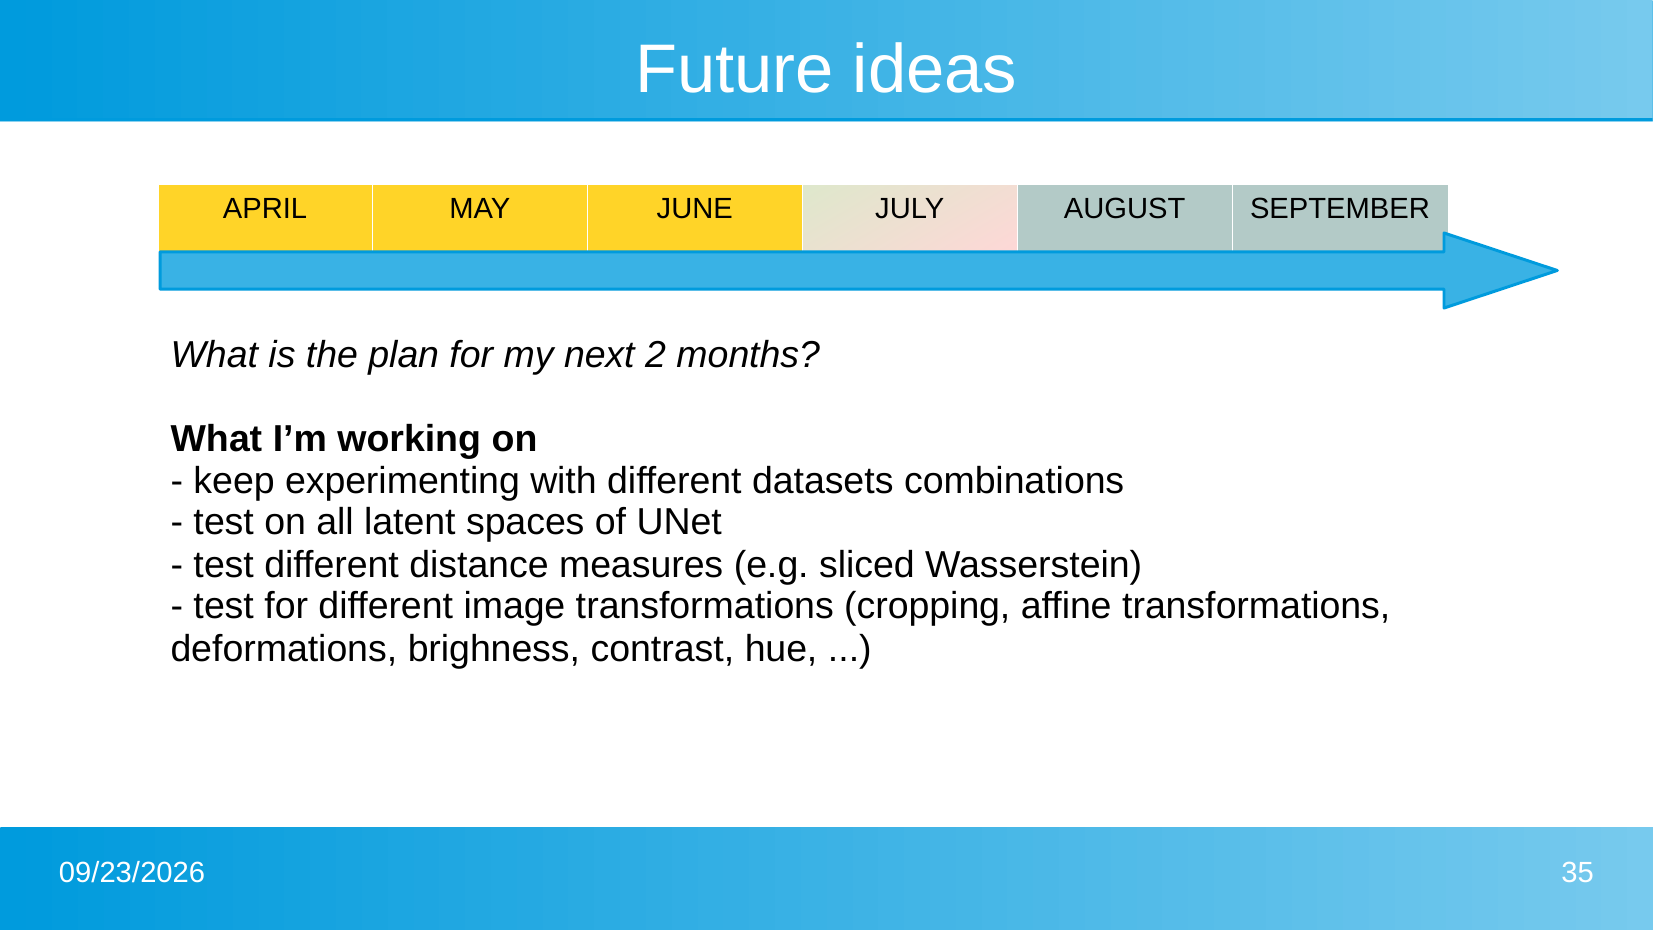

# Future ideas
| APRIL | MAY | JUNE | JULY | AUGUST | SEPTEMBER |
| --- | --- | --- | --- | --- | --- |
What is the plan for my next 2 months?
What I’m working on
- keep experimenting with different datasets combinations
- test on all latent spaces of UNet
- test different distance measures (e.g. sliced Wasserstein)
- test for different image transformations (cropping, affine transformations, deformations, brighness, contrast, hue, ...)
35